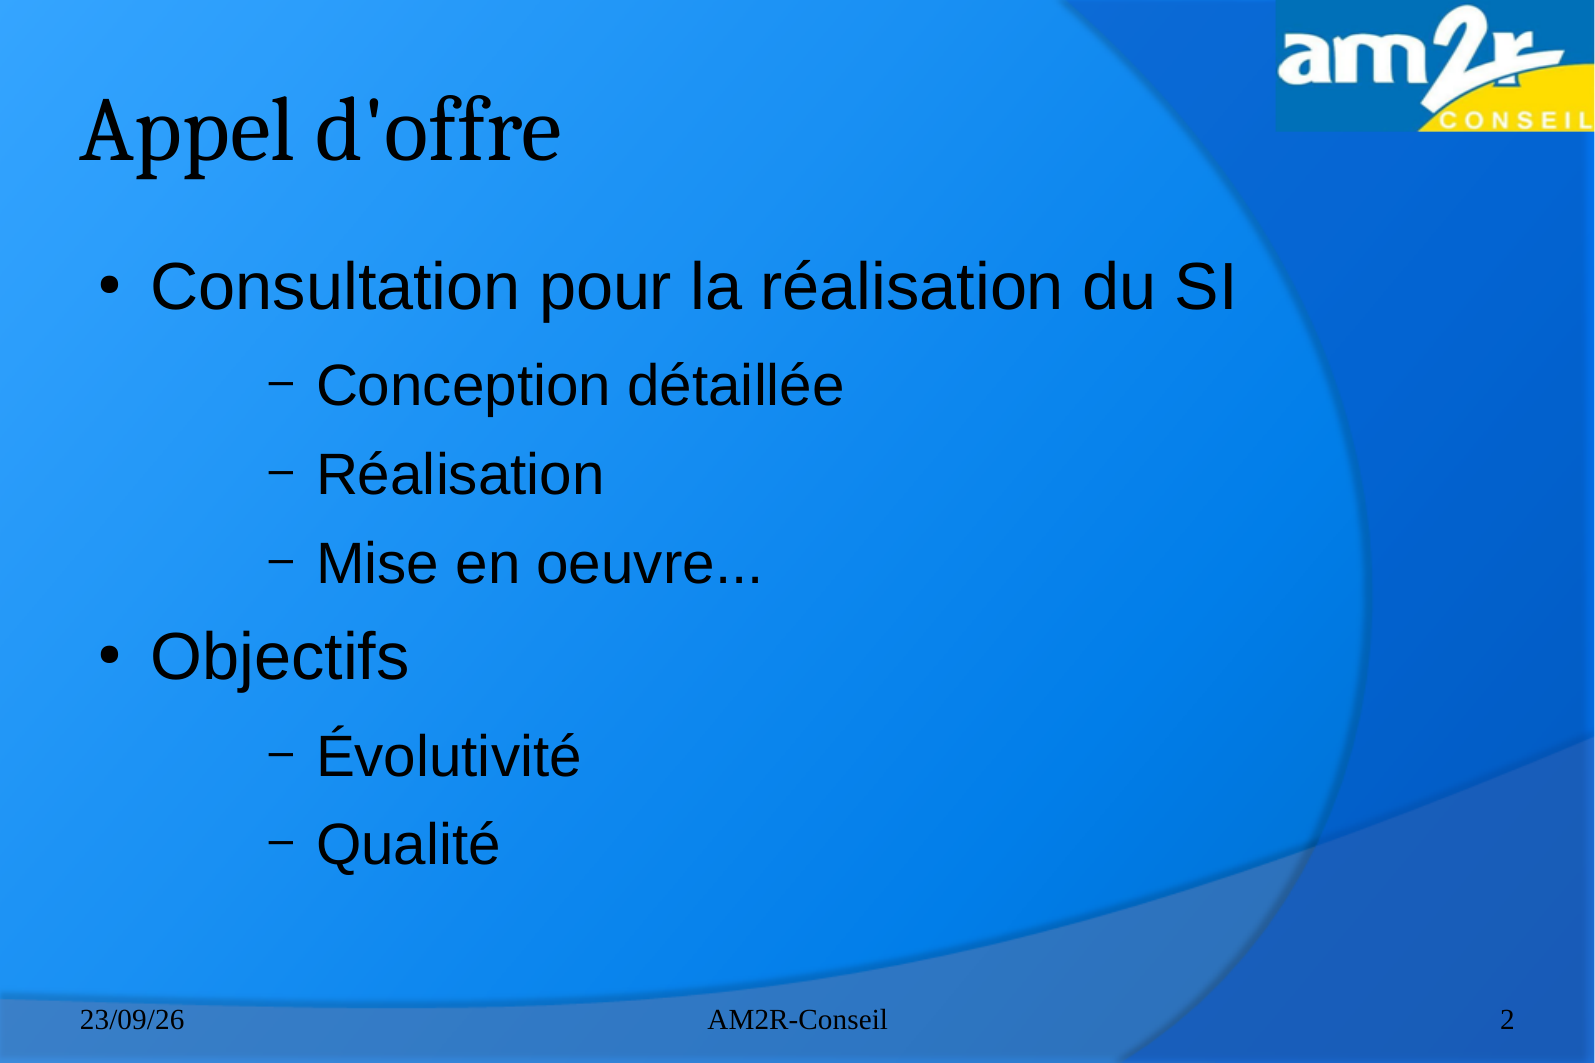

# Appel d'offre
Consultation pour la réalisation du SI
Conception détaillée
Réalisation
Mise en oeuvre...
Objectifs
Évolutivité
Qualité
AM2R-Conseil
2